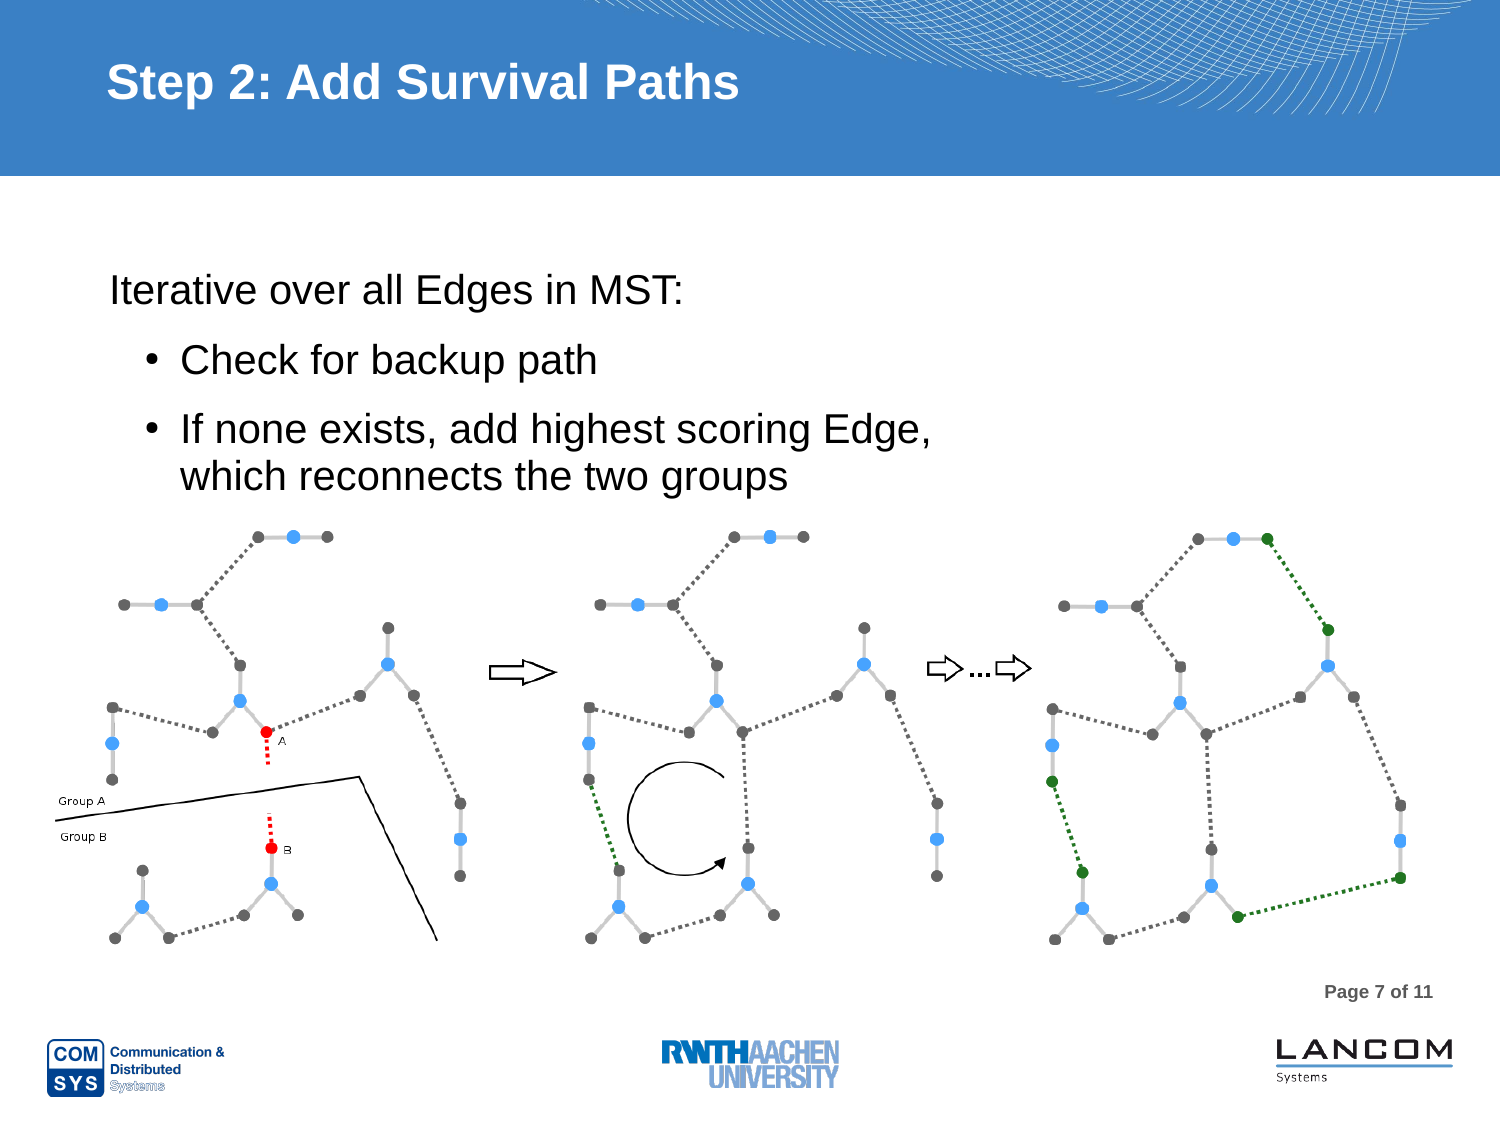

# Step 2: Add Survival Paths
Iterative over all Edges in MST:
Check for backup path
If none exists, add highest scoring Edge,
which reconnects the two groups